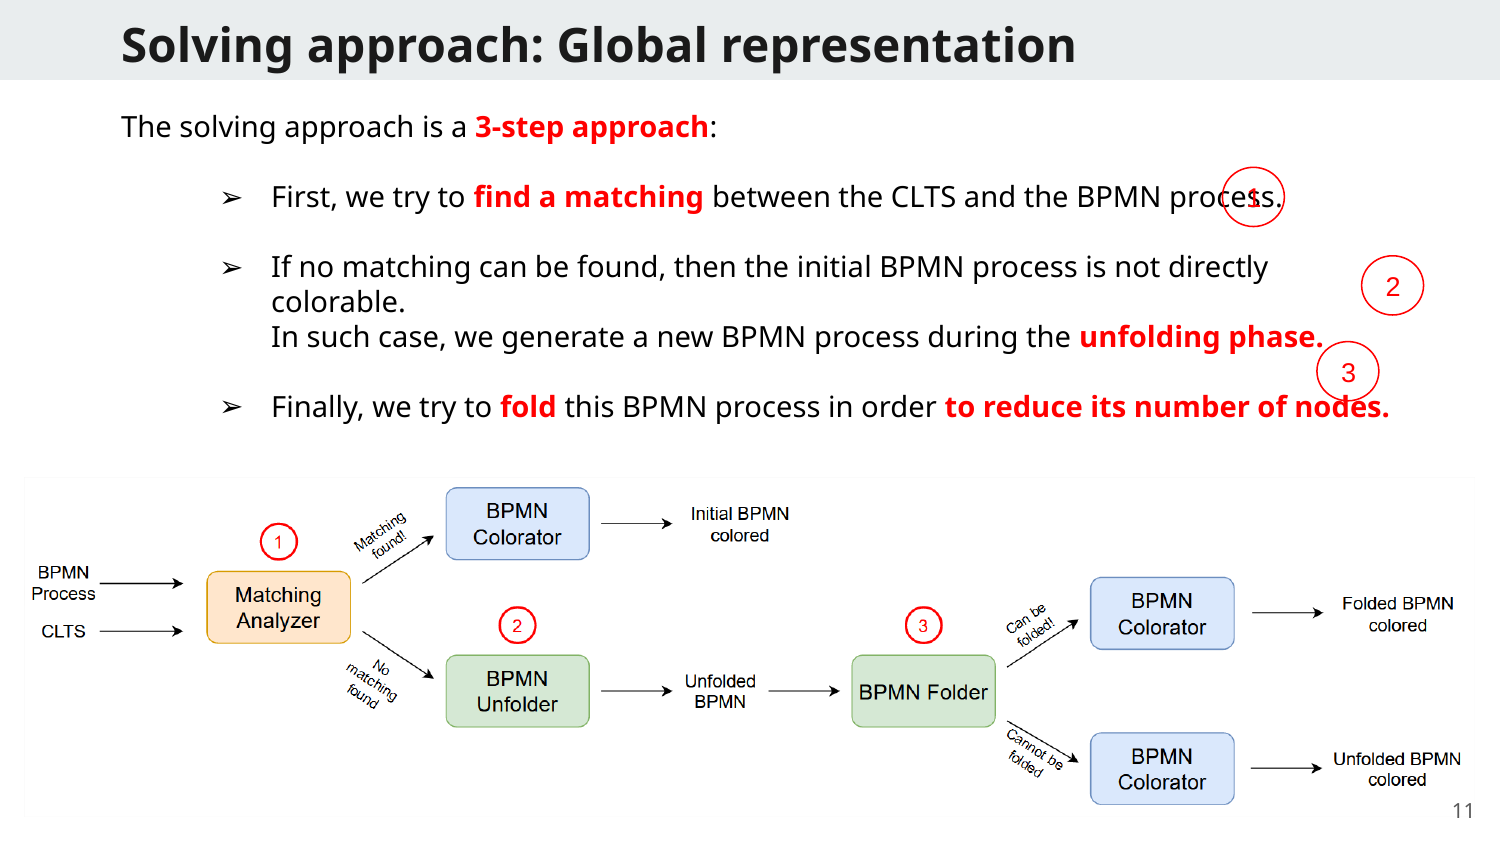

# Solving approach: Global representation
The solving approach is a 3-step approach:
First, we try to find a matching between the CLTS and the BPMN process.
If no matching can be found, then the initial BPMN process is not directly colorable.
In such case, we generate a new BPMN process during the unfolding phase.
Finally, we try to fold this BPMN process in order to reduce its number of nodes.
1
2
3